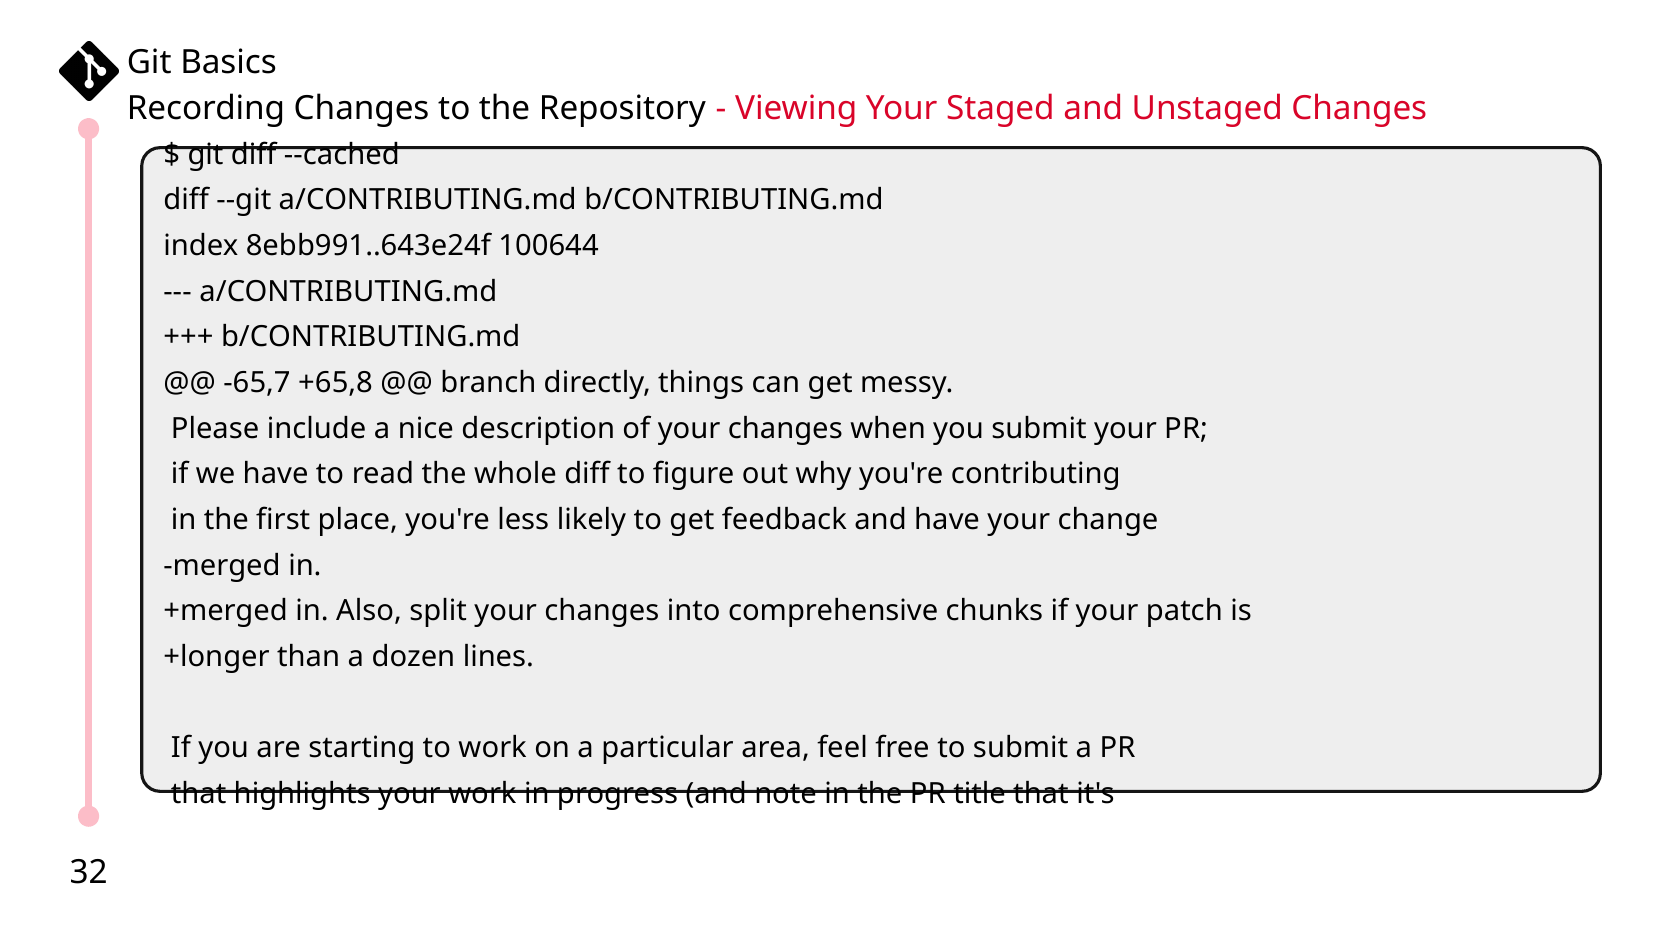

Git Basics
Recording Changes to the Repository - Viewing Your Staged and Unstaged Changes
$ git diff --cached
diff --git a/CONTRIBUTING.md b/CONTRIBUTING.md
index 8ebb991..643e24f 100644
--- a/CONTRIBUTING.md
+++ b/CONTRIBUTING.md
@@ -65,7 +65,8 @@ branch directly, things can get messy.
 Please include a nice description of your changes when you submit your PR;
 if we have to read the whole diff to figure out why you're contributing
 in the first place, you're less likely to get feedback and have your change
-merged in.
+merged in. Also, split your changes into comprehensive chunks if your patch is
+longer than a dozen lines.
 If you are starting to work on a particular area, feel free to submit a PR
 that highlights your work in progress (and note in the PR title that it's
32